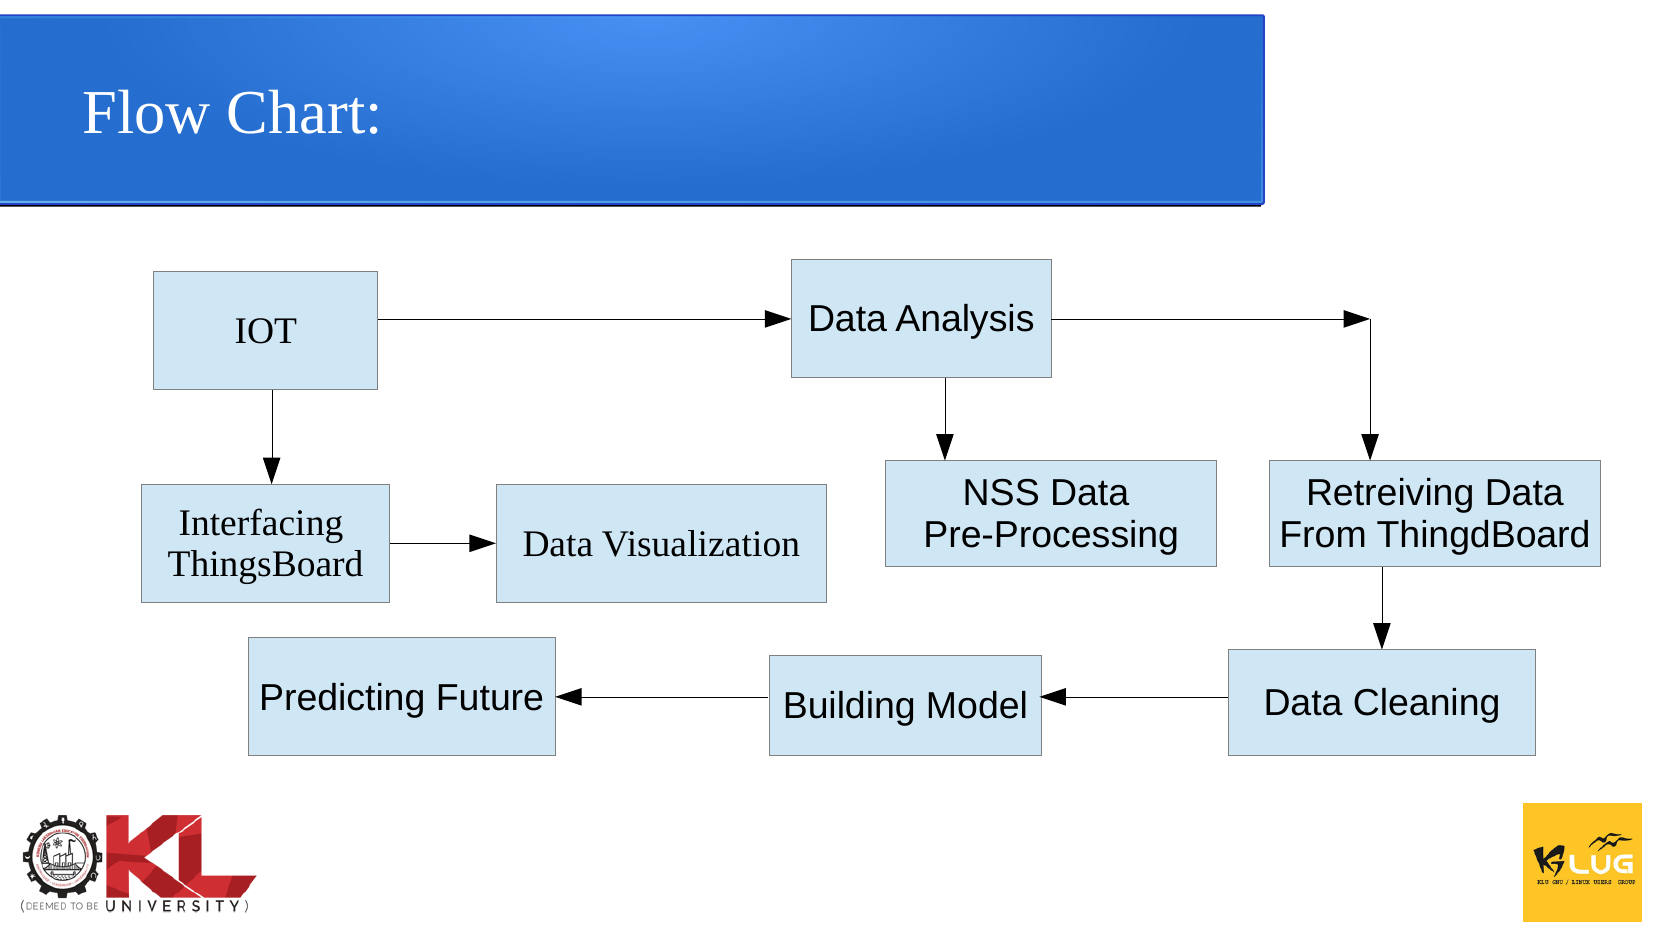

# Flow Chart:
Data Analysis
IOT
NSS Data
Pre-Processing
Retreiving Data
From ThingdBoard
Interfacing
ThingsBoard
Data Visualization
Predicting Future
Data Cleaning
Building Model